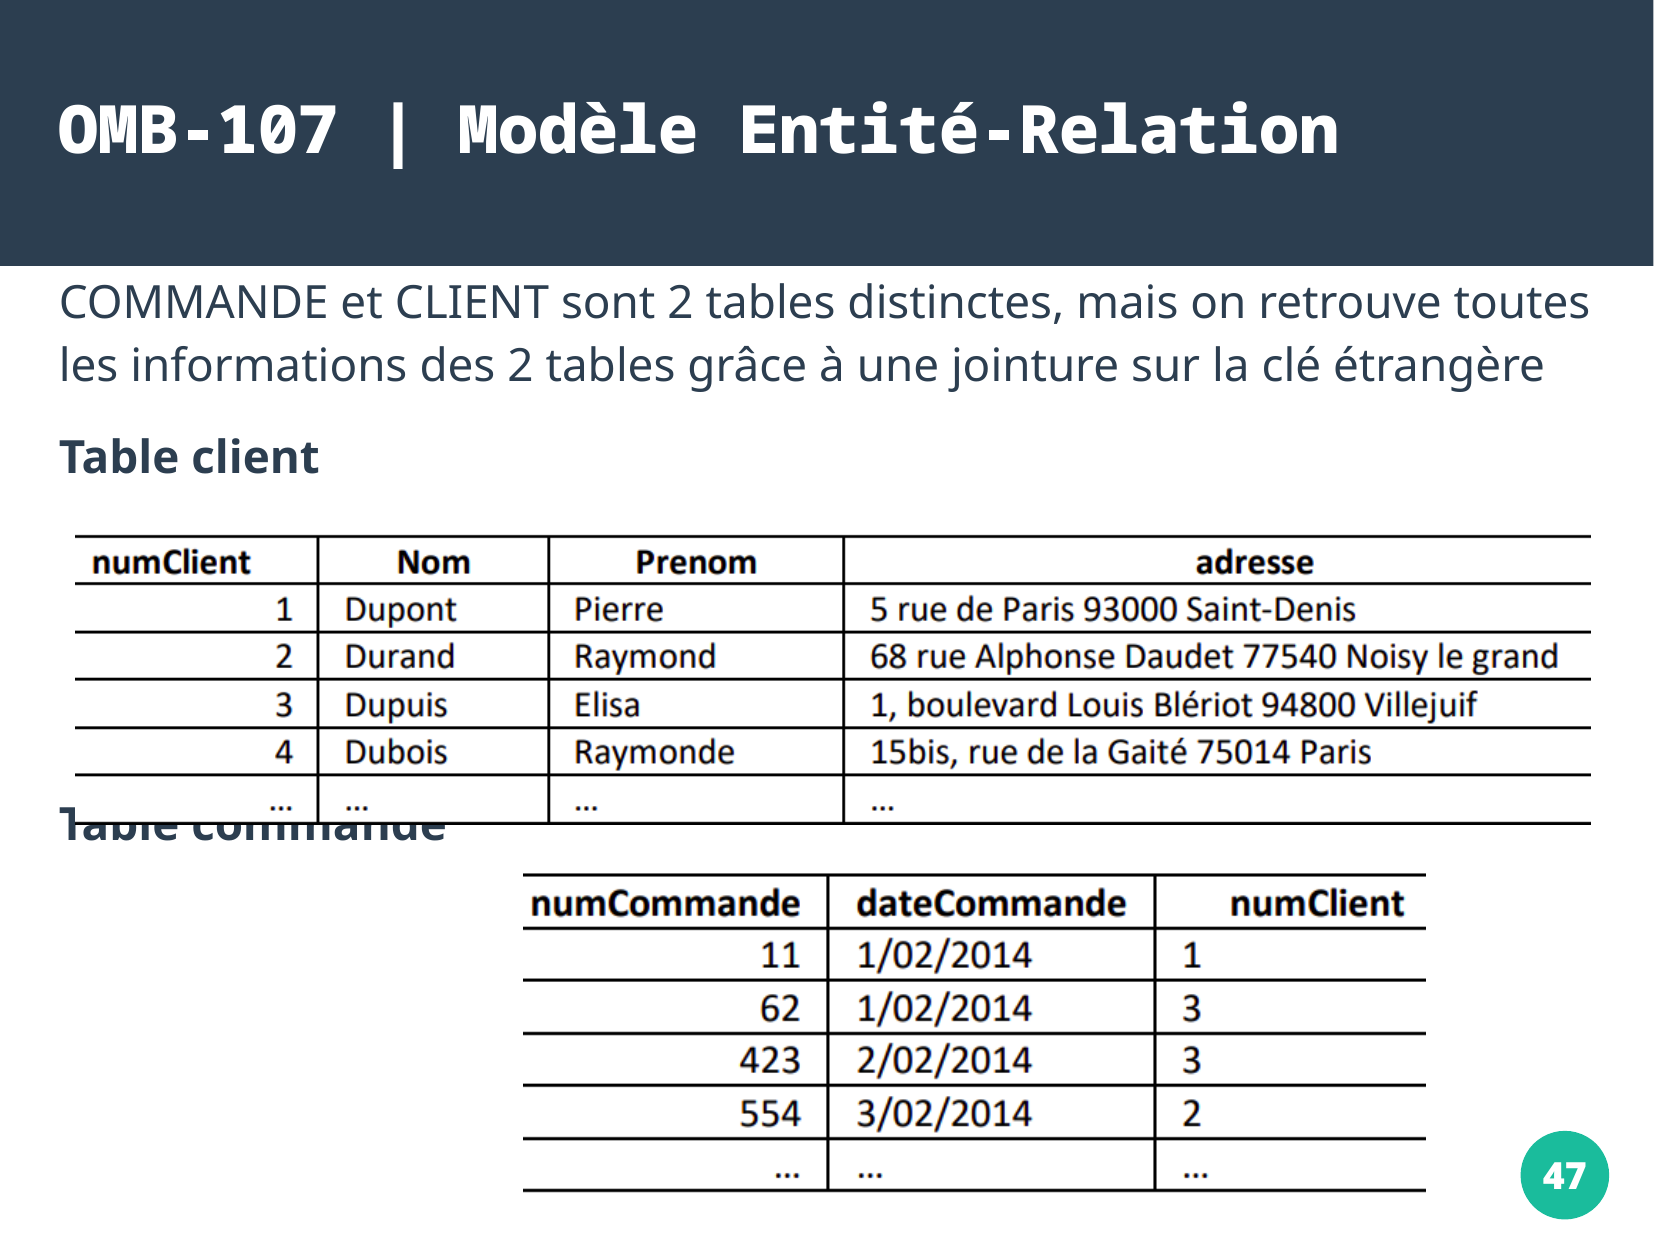

# OMB-107 | Modèle Entité-Relation
COMMANDE et CLIENT sont 2 tables distinctes, mais on retrouve toutes les informations des 2 tables grâce à une jointure sur la clé étrangère
Table client
Table commande
47